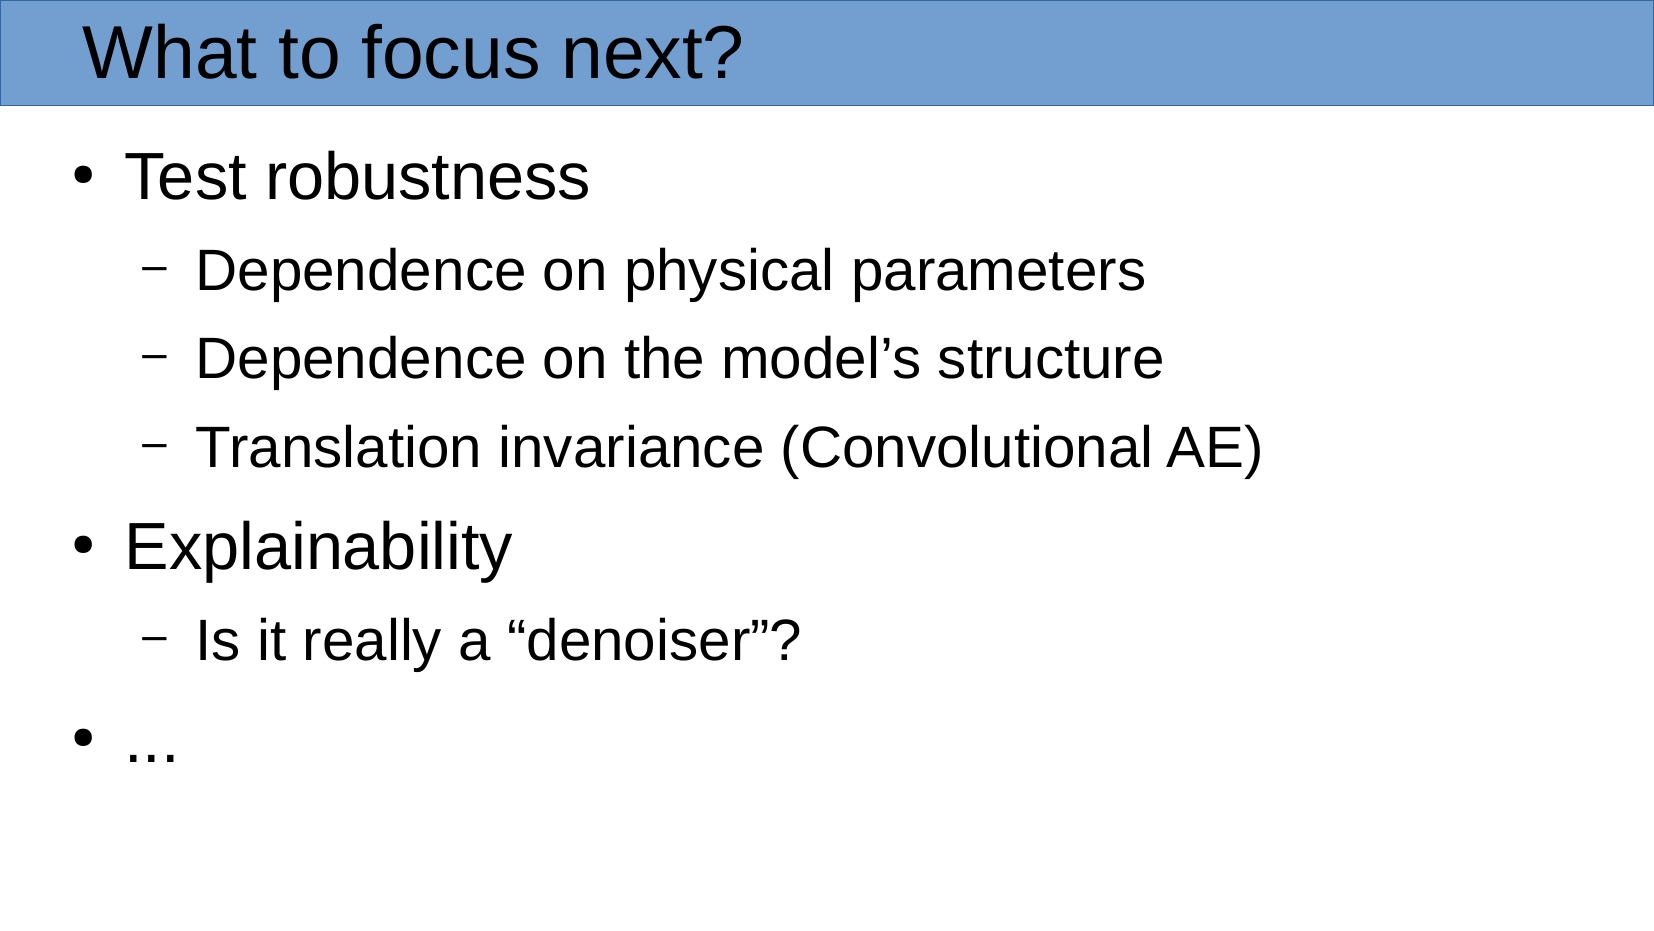

What to focus next?
# Test robustness
Dependence on physical parameters
Dependence on the model’s structure
Translation invariance (Convolutional AE)
Explainability
Is it really a “denoiser”?
...